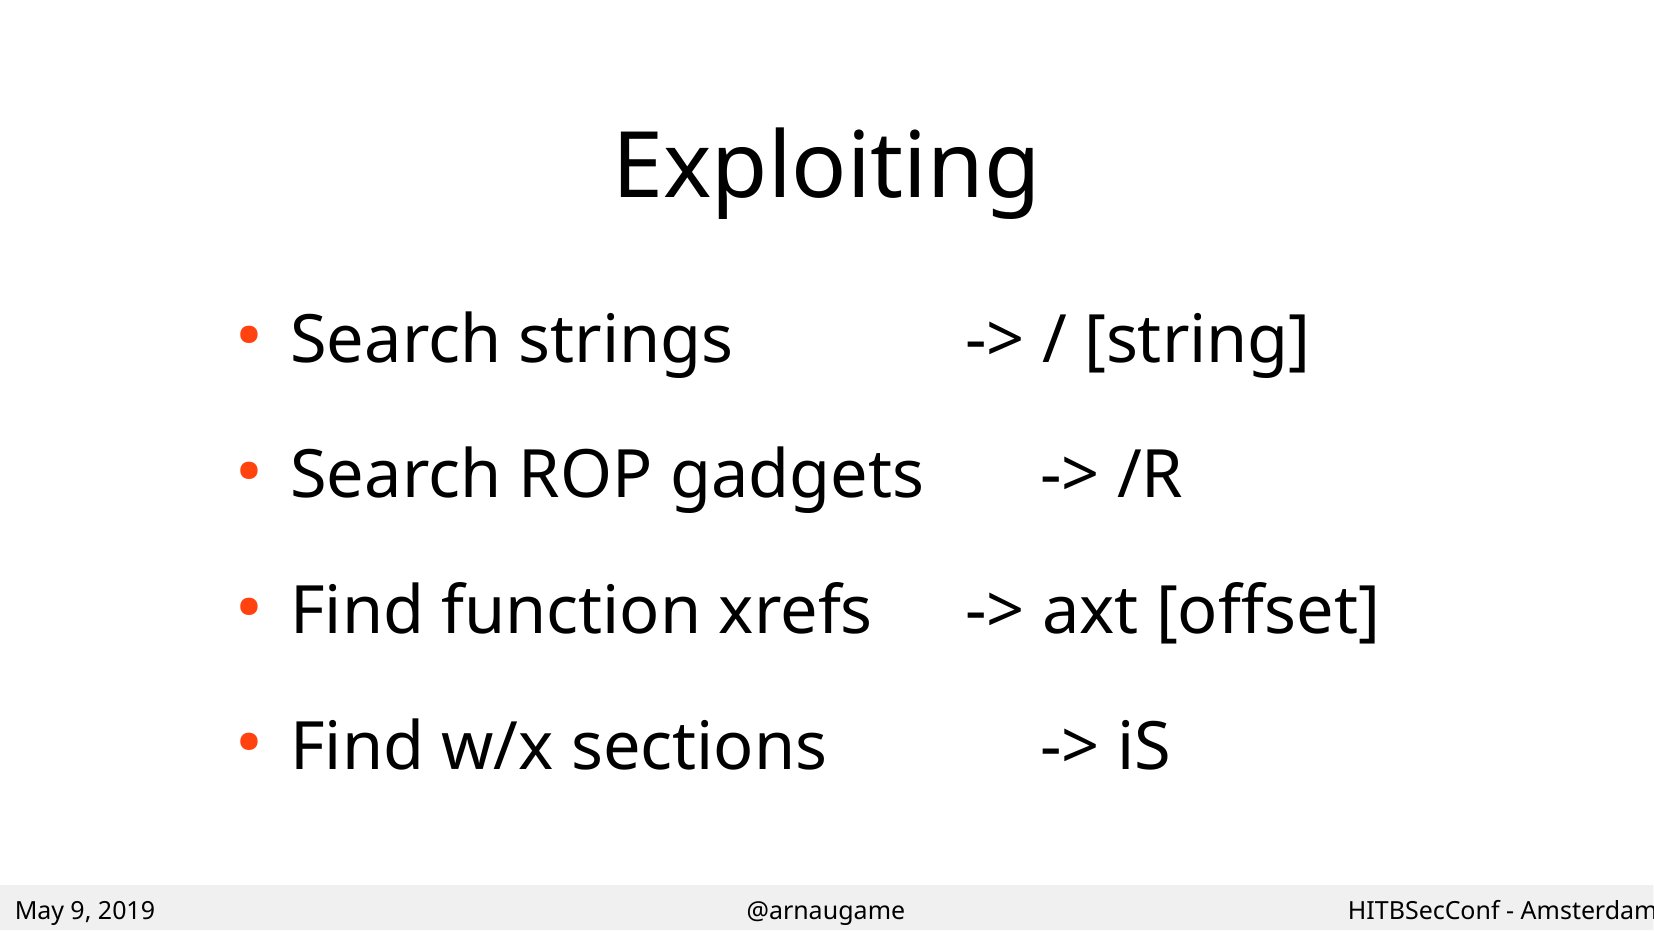

# Exploiting
Search strings				-> / [string]
Search ROP gadgets 		-> /R
Find function xrefs		-> axt [offset]
Find w/x sections 			-> iS
May 9, 2019
@arnaugamez
HITBSecConf - Amsterdam